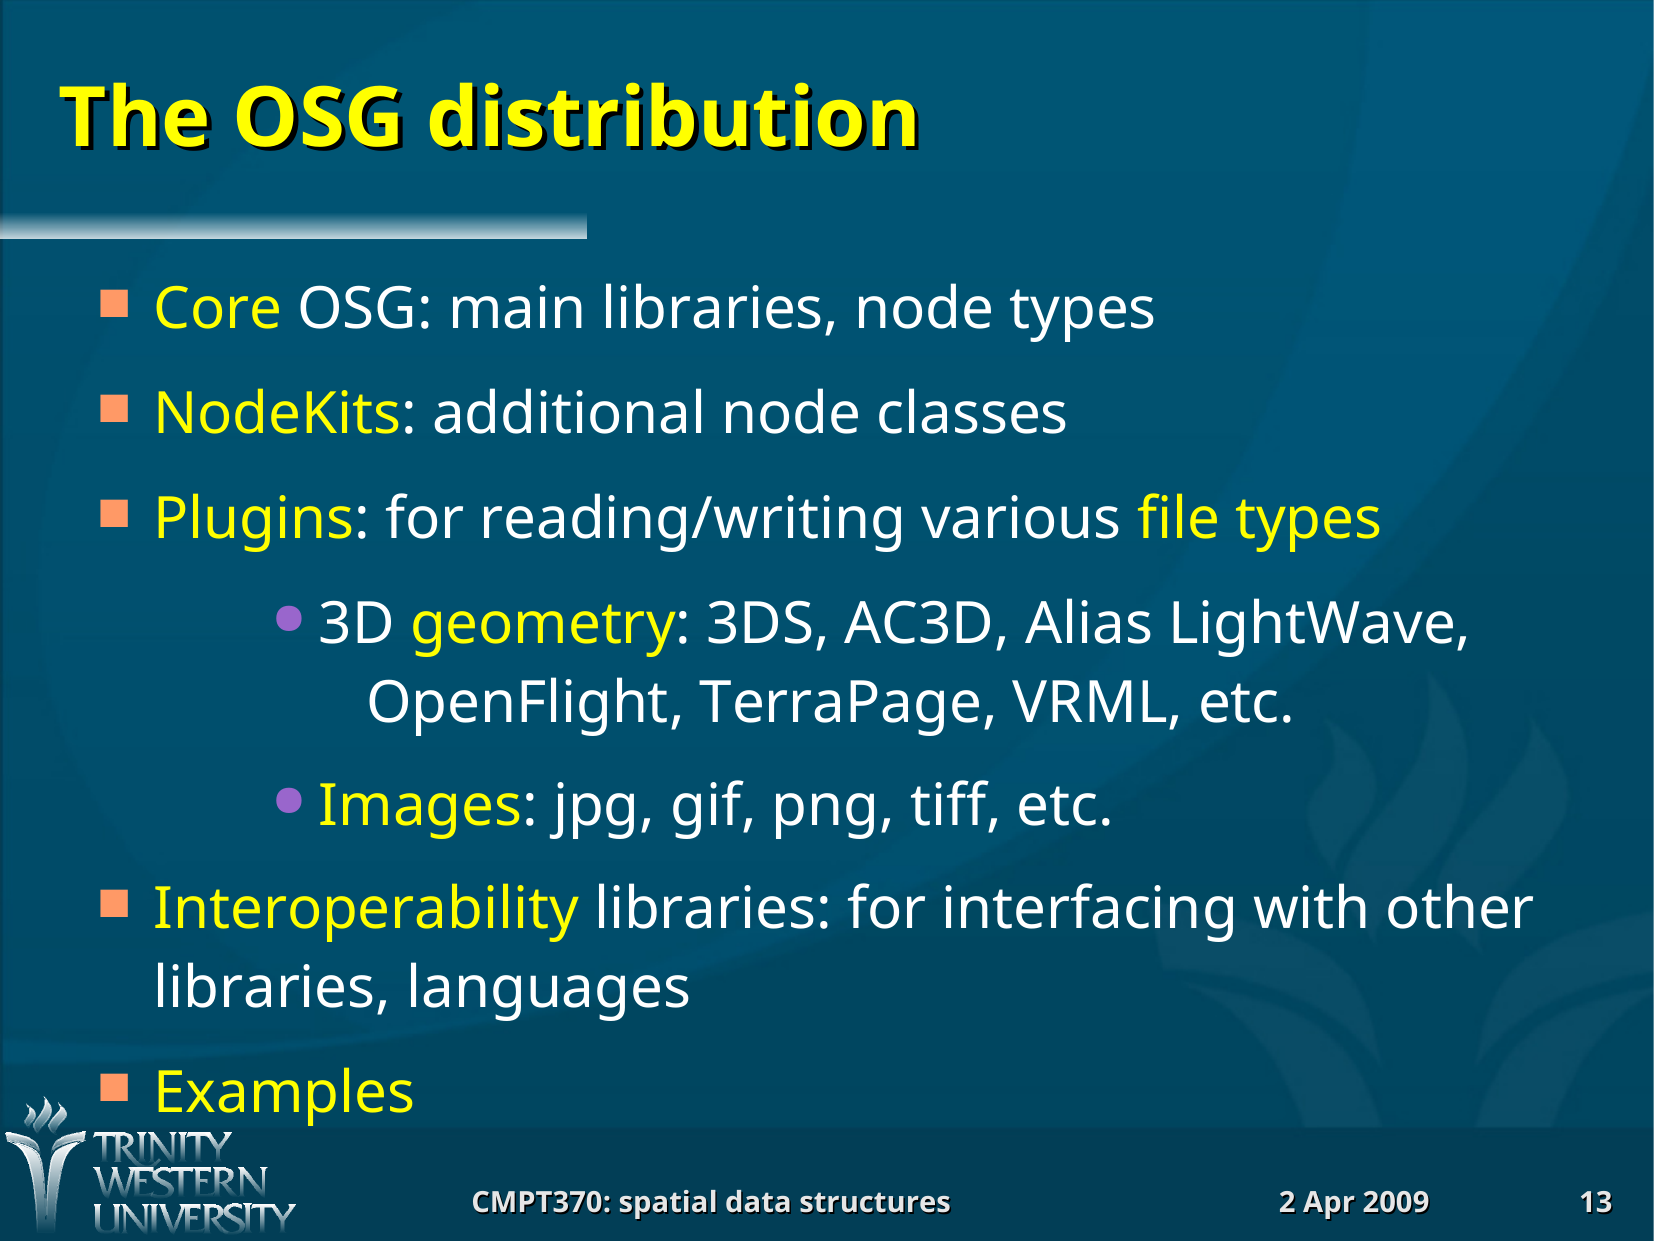

# The OSG distribution
Core OSG: main libraries, node types
NodeKits: additional node classes
Plugins: for reading/writing various file types
3D geometry: 3DS, AC3D, Alias LightWave, OpenFlight, TerraPage, VRML, etc.
Images: jpg, gif, png, tiff, etc.
Interoperability libraries: for interfacing with other libraries, languages
Examples
CMPT370: spatial data structures
2 Apr 2009
13